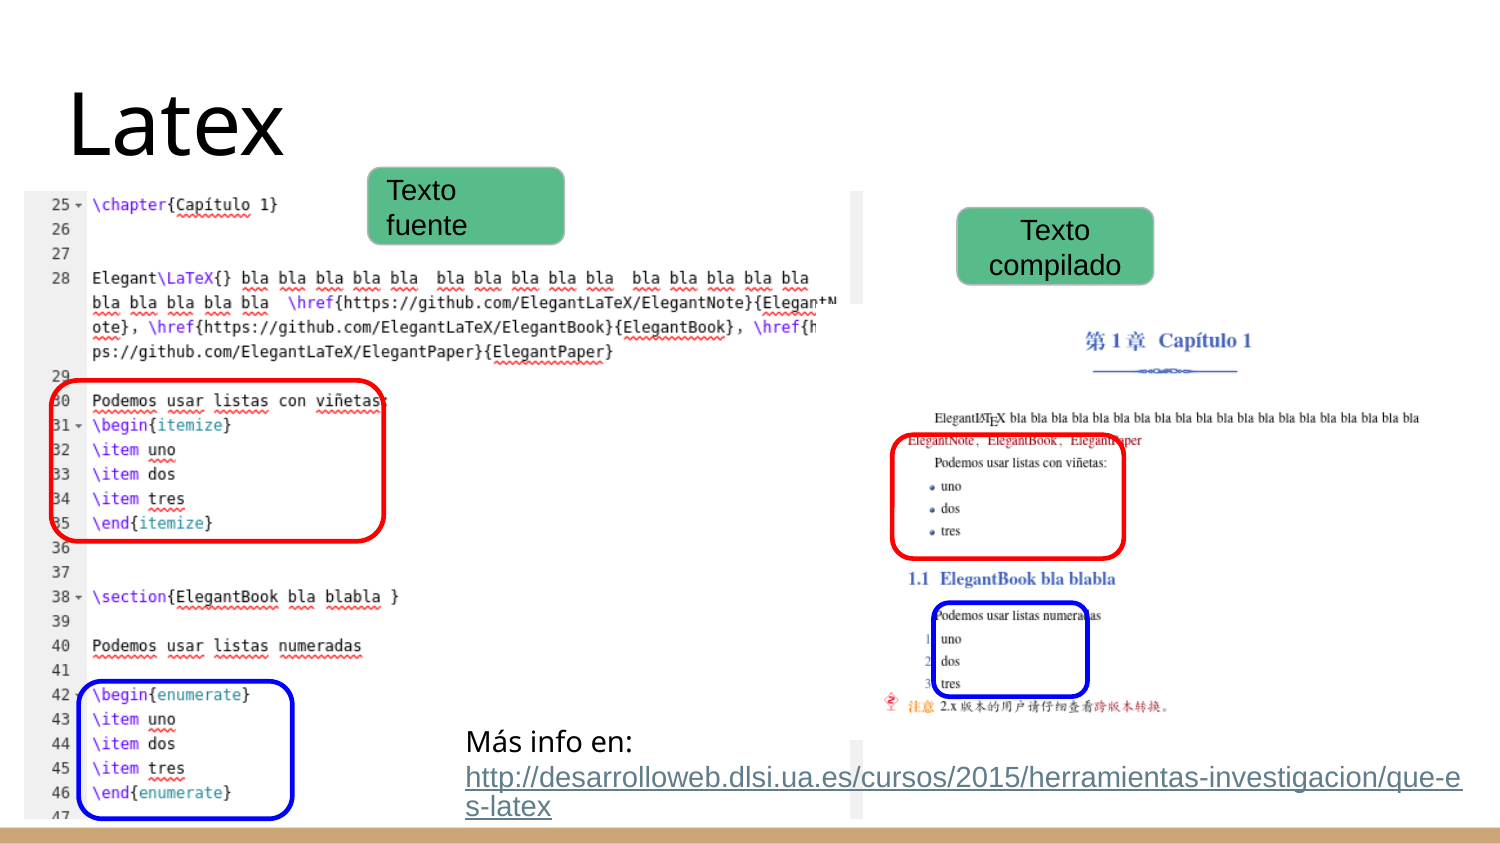

# Latex
Texto fuente
Texto compilado
Más info en: http://desarrolloweb.dlsi.ua.es/cursos/2015/herramientas-investigacion/que-es-latex